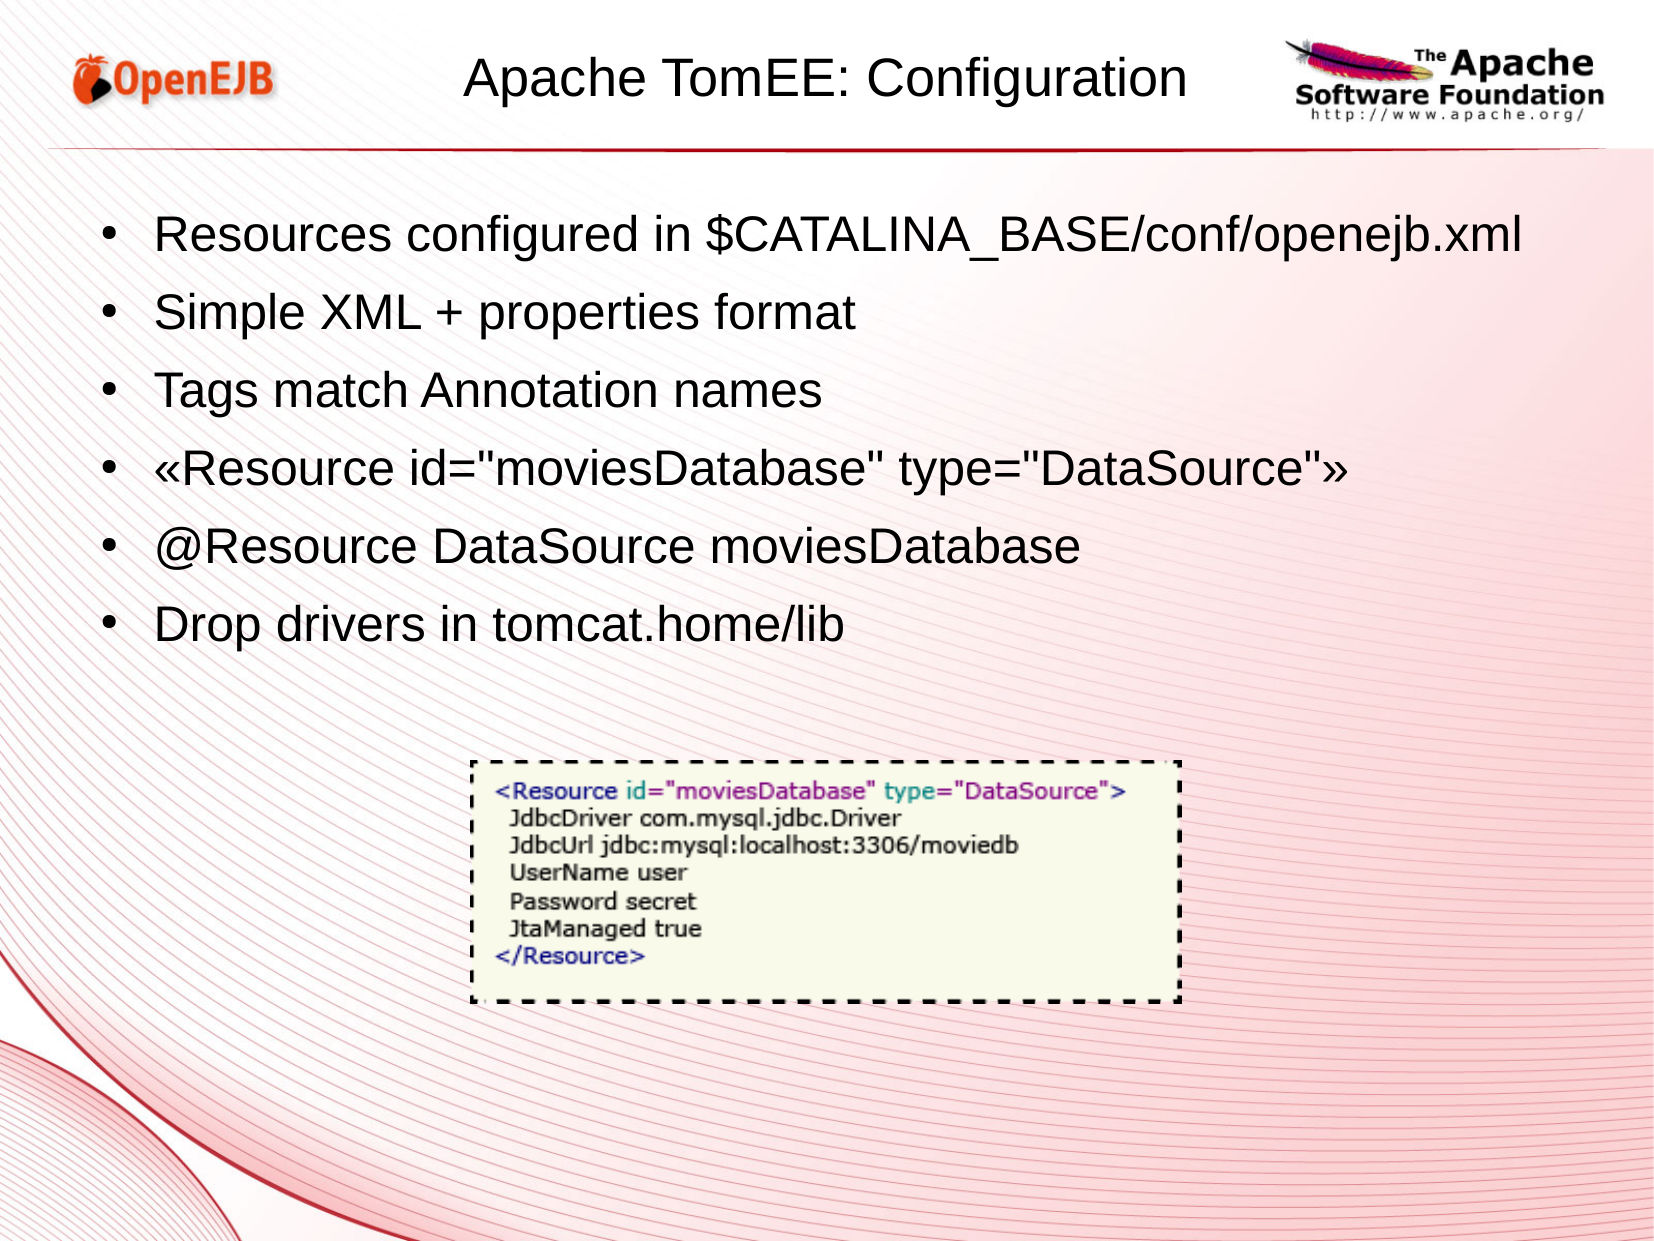

# Apache TomEE: Configuration
Resources configured in $CATALINA_BASE/conf/openejb.xml
Simple XML + properties format
Tags match Annotation names
«Resource id="moviesDatabase" type="DataSource"»
@Resource DataSource moviesDatabase
Drop drivers in tomcat.home/lib